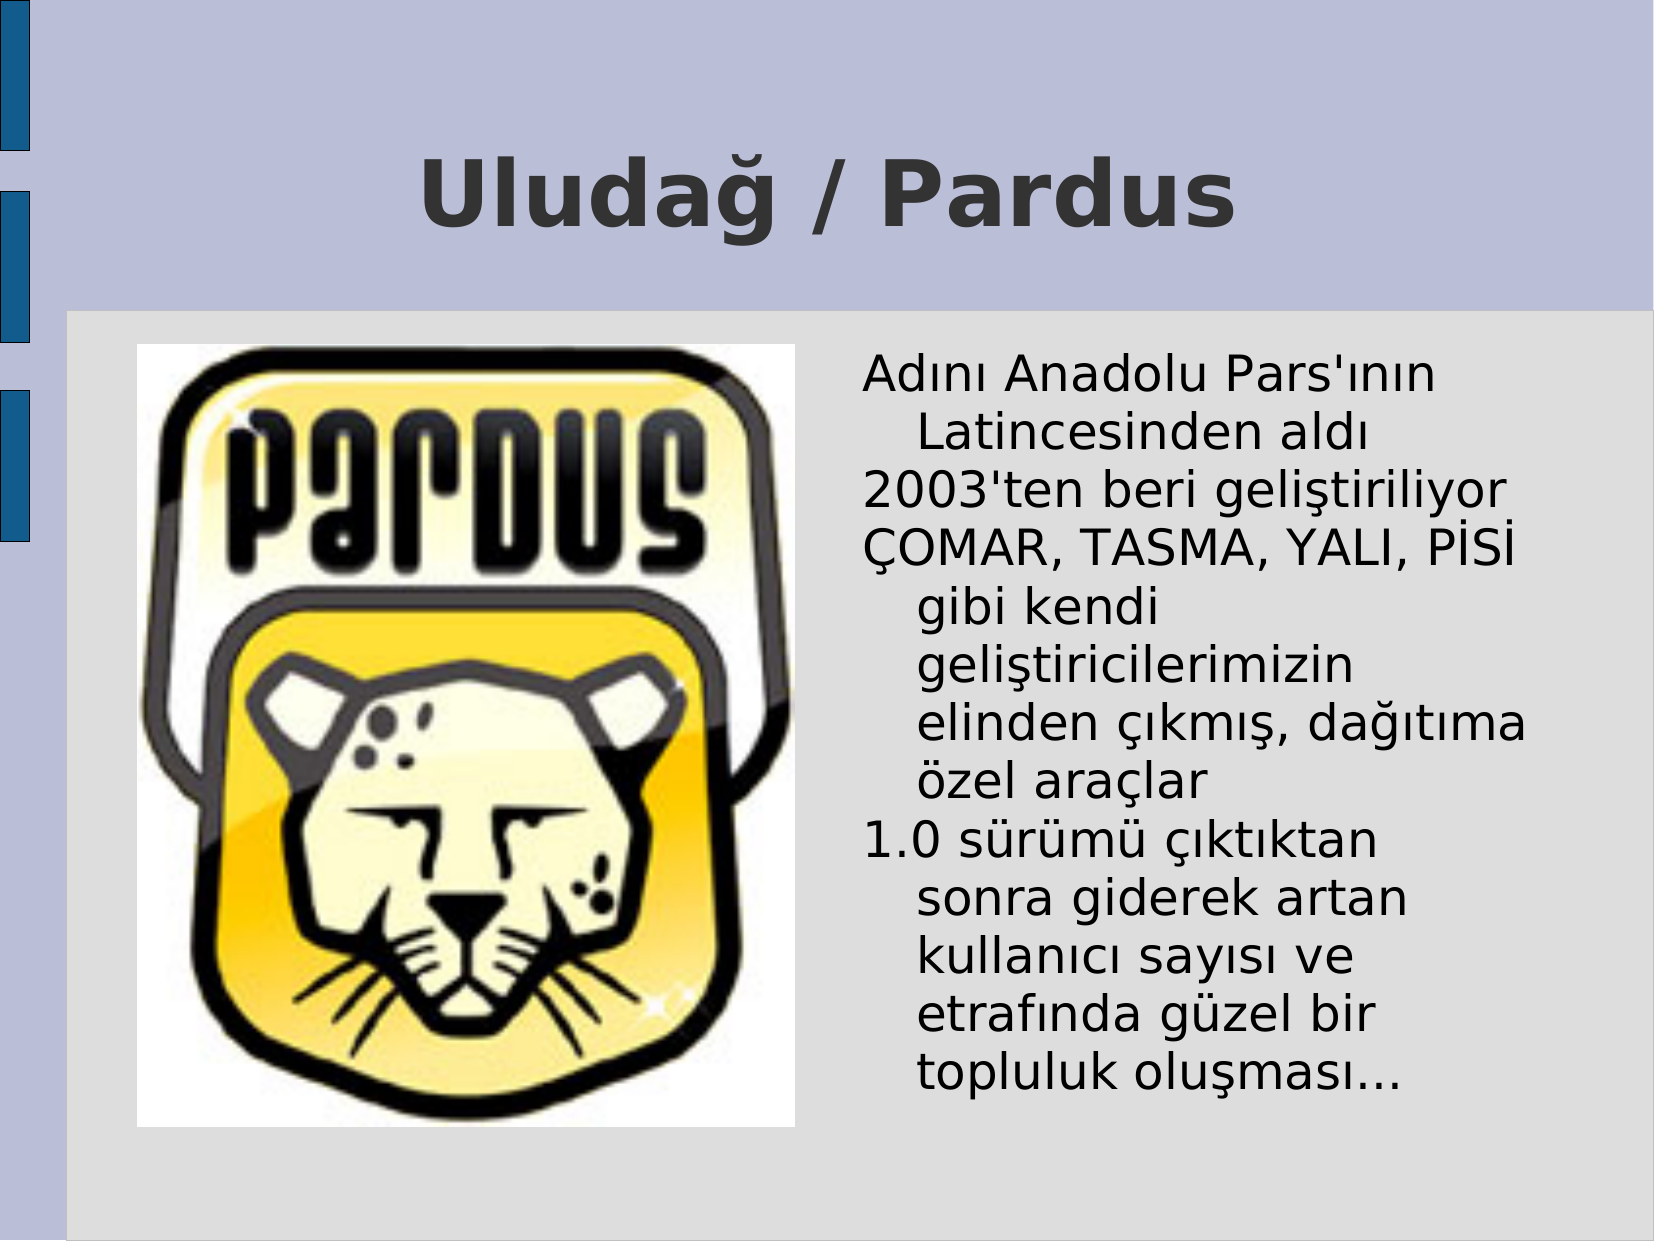

# Uludağ / Pardus
Adını Anadolu Pars'ının Latincesinden aldı
2003'ten beri geliştiriliyor
ÇOMAR, TASMA, YALI, PİSİ gibi kendi geliştiricilerimizin elinden çıkmış, dağıtıma özel araçlar
1.0 sürümü çıktıktan sonra giderek artan kullanıcı sayısı ve etrafında güzel bir topluluk oluşması...